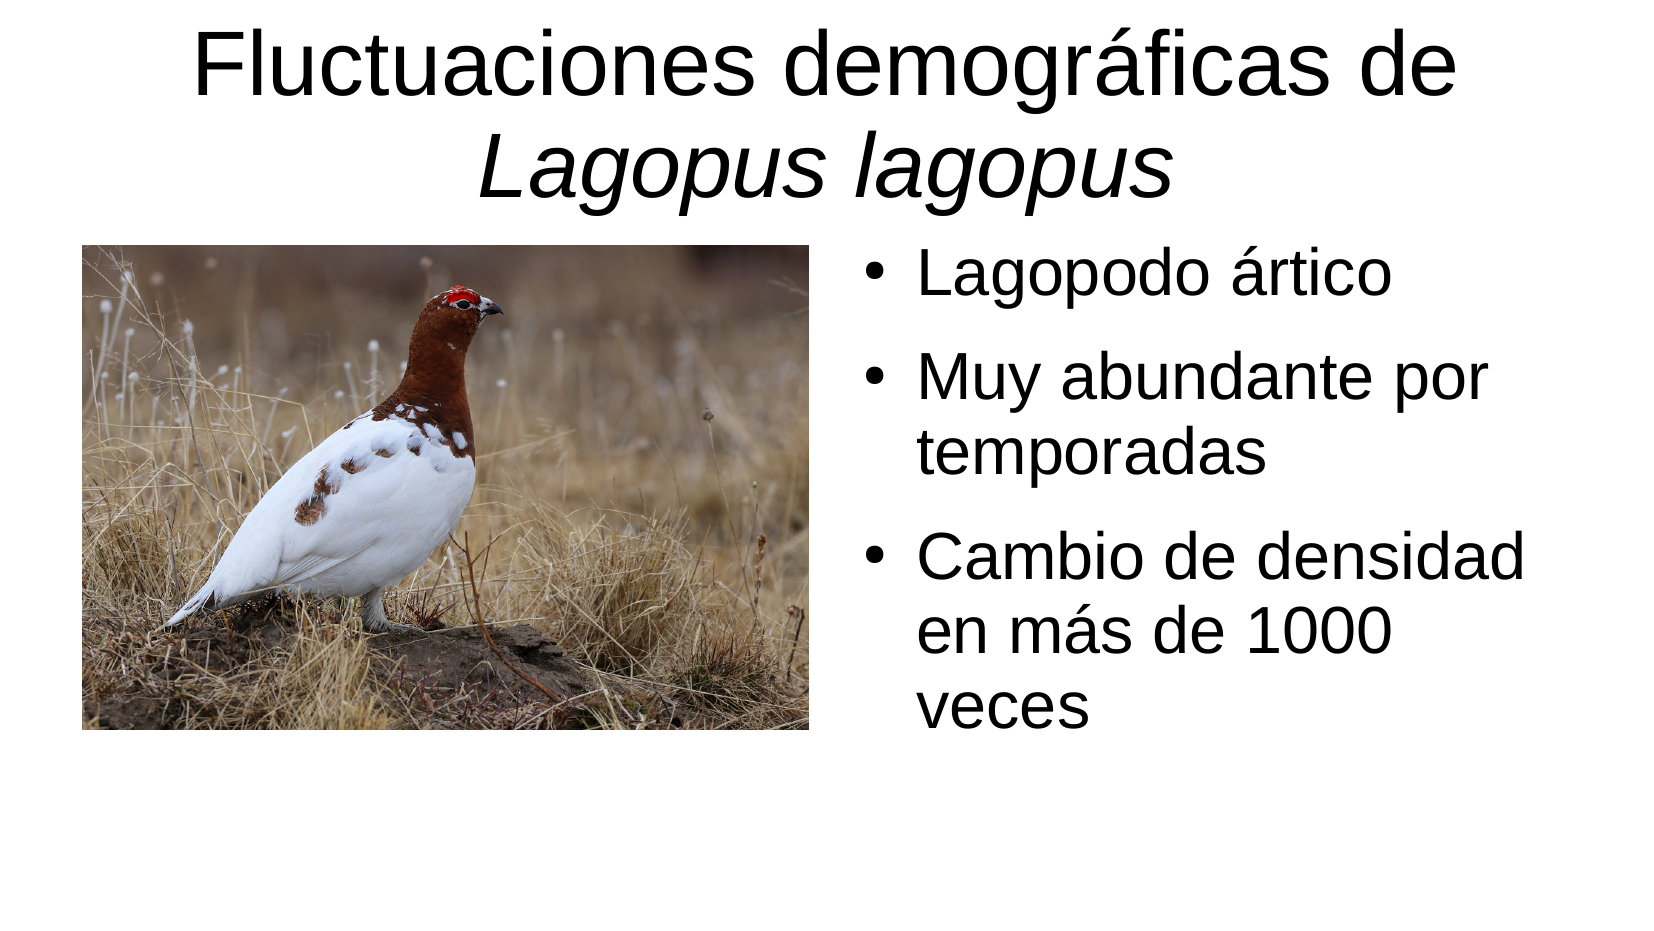

# Fluctuaciones demográficas de Lagopus lagopus
Lagopodo ártico
Muy abundante por temporadas
Cambio de densidad en más de 1000 veces